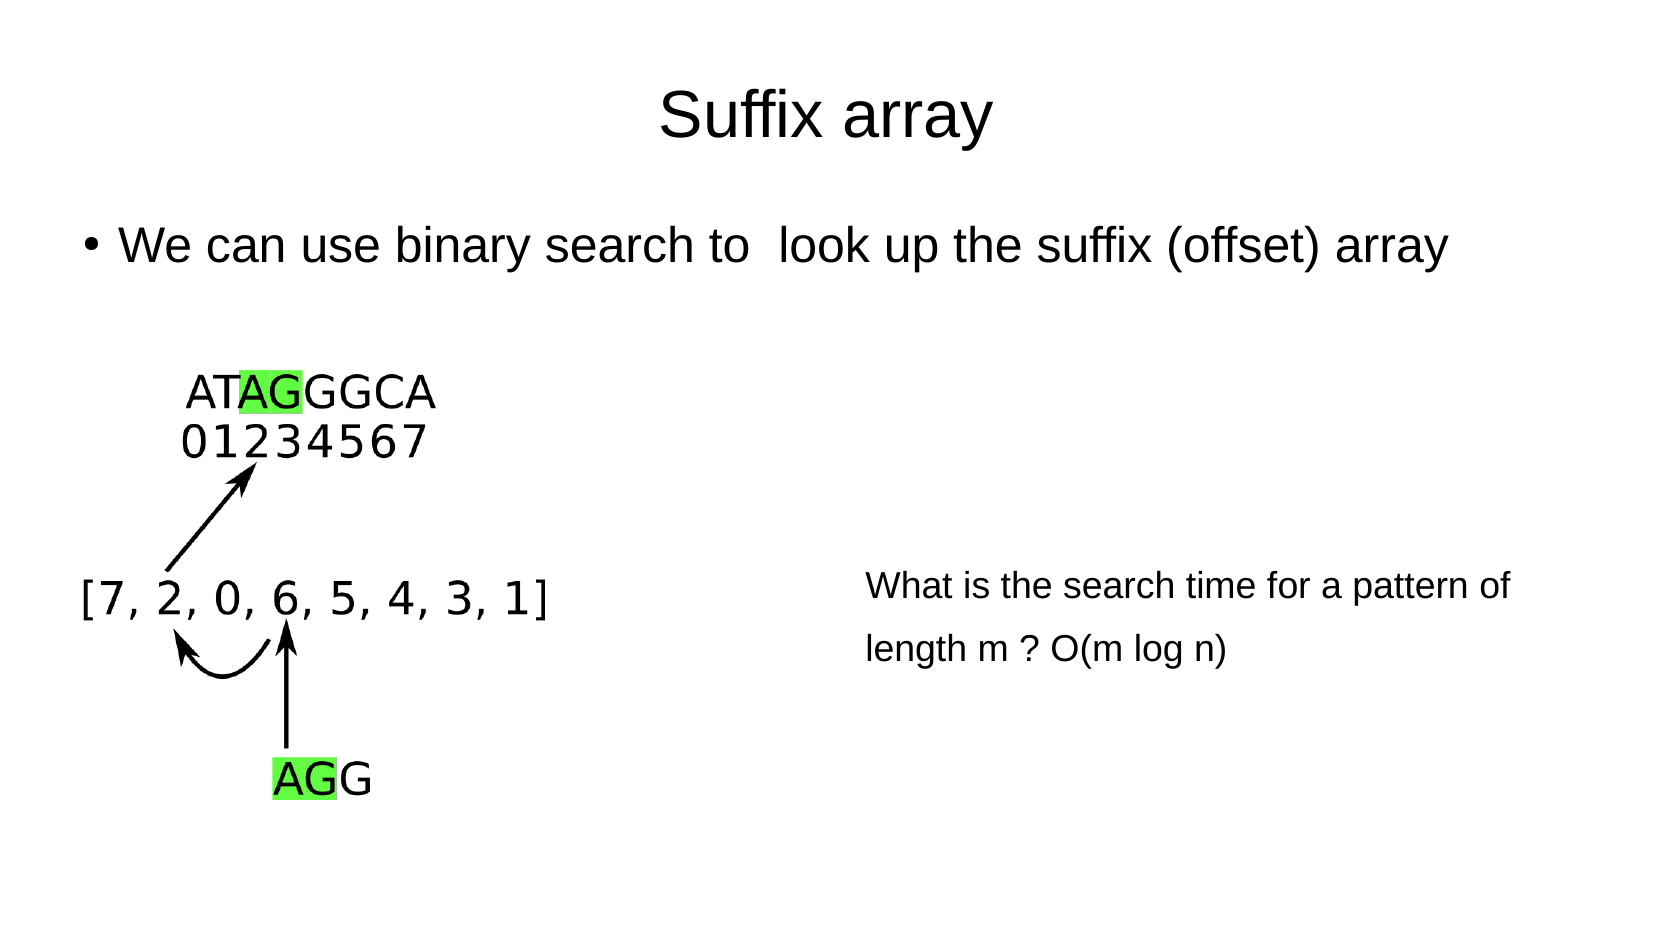

# Suffix array
We can use binary search to look up the suffix (offset) array
What is the search time for a pattern of length m ? O(m log n)